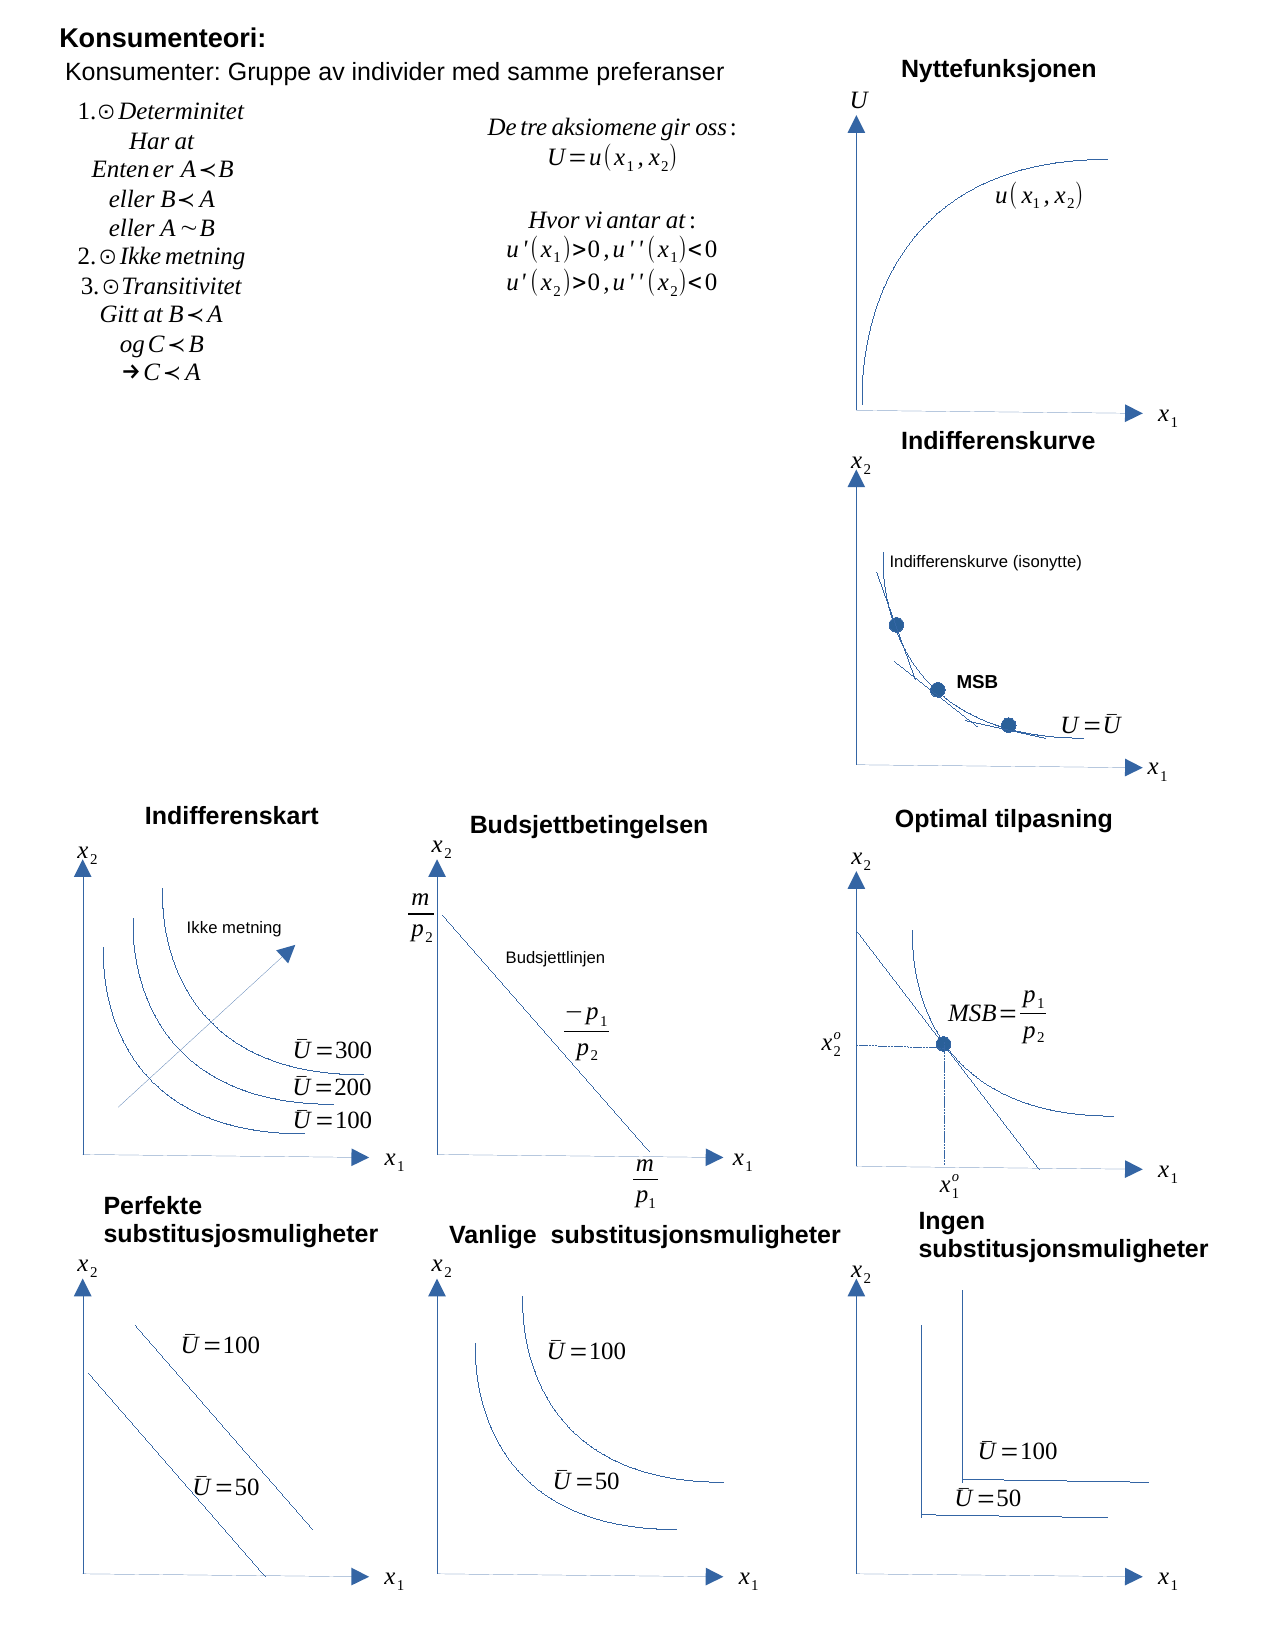

Konsumenteori:
Nyttefunksjonen
Konsumenter: Gruppe av individer med samme preferanser
Indifferenskurve
Indifferenskurve (isonytte)
MSB
Indifferenskart
Optimal tilpasning
Budsjettbetingelsen
Ikke metning
Budsjettlinjen
Perfekte
substitusjosmuligheter
Vanlige substitusjonsmuligheter
Ingen
substitusjonsmuligheter